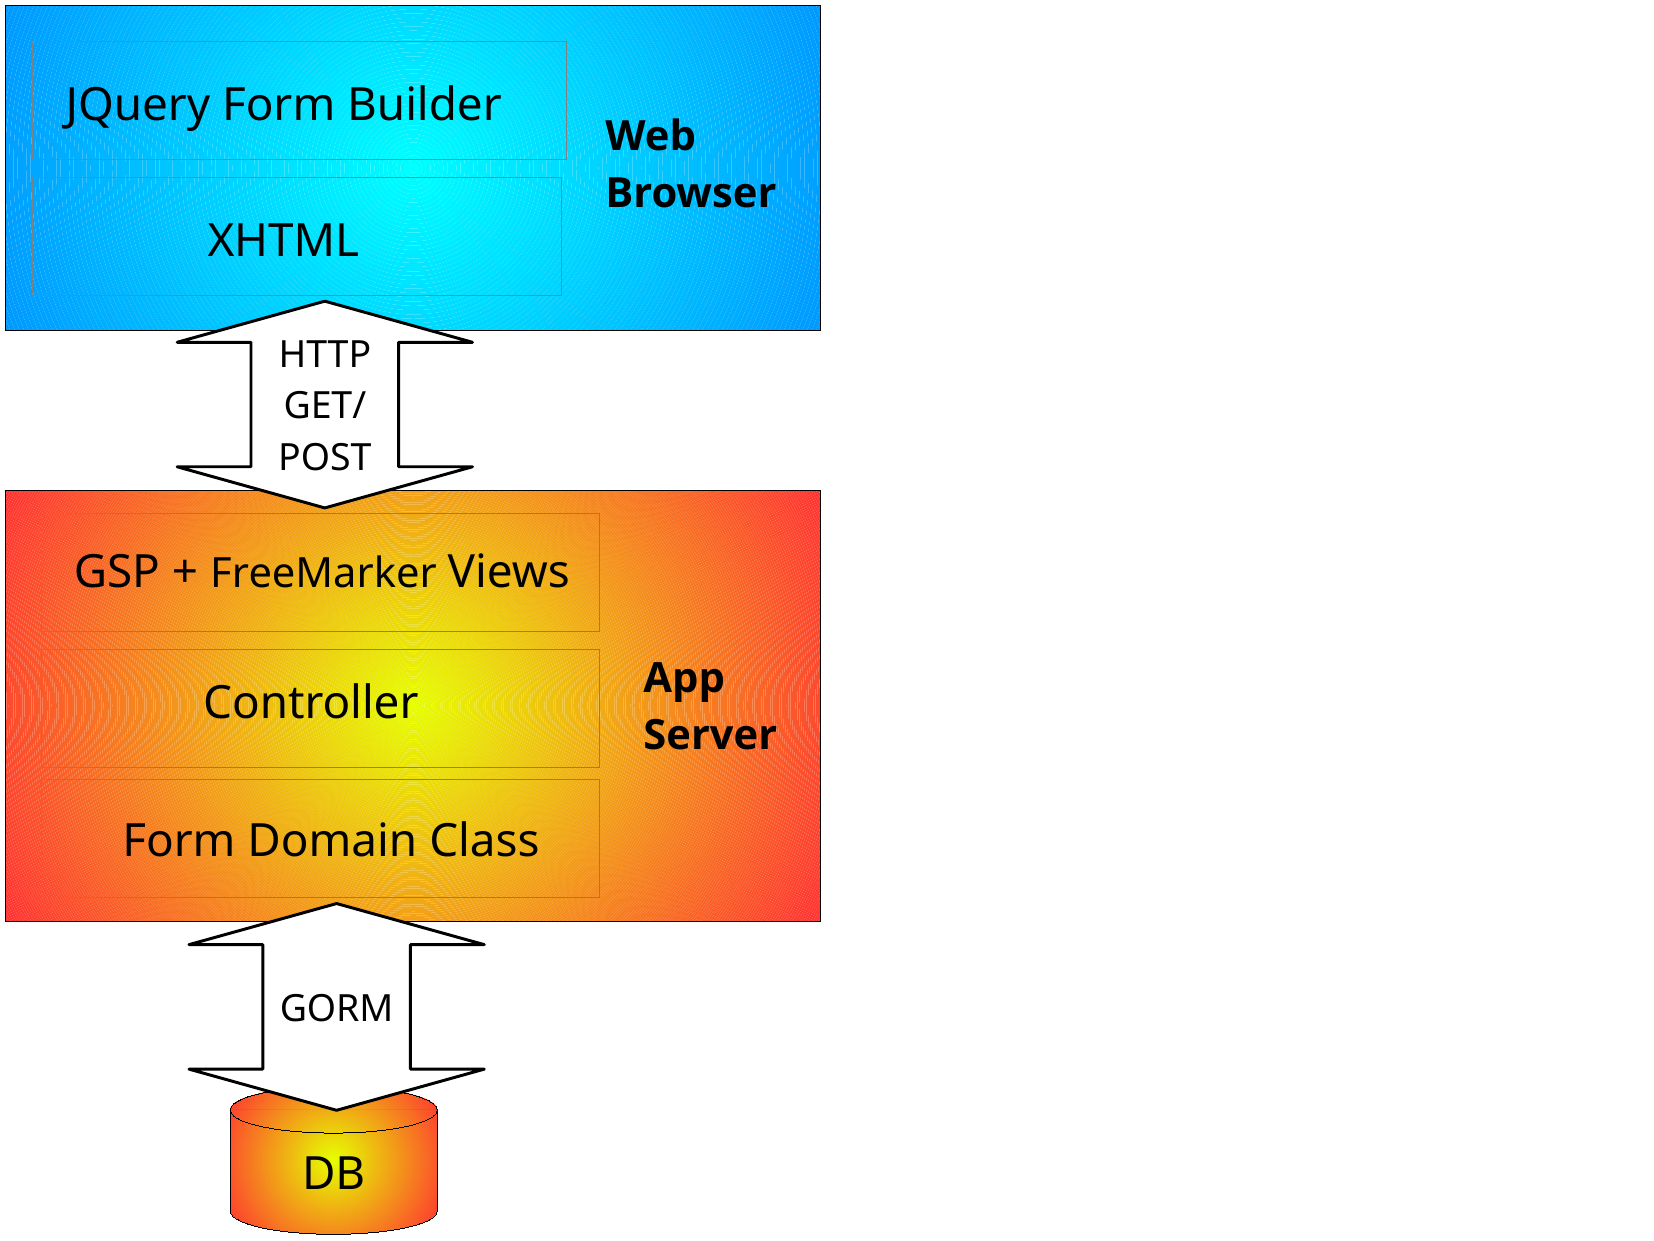

JQuery Form Builder
Web Browser
XHTML
HTTP
GET/
POST
 GSP + FreeMarker Views
App
Server
 Controller
Form Domain Class
GORM
DB